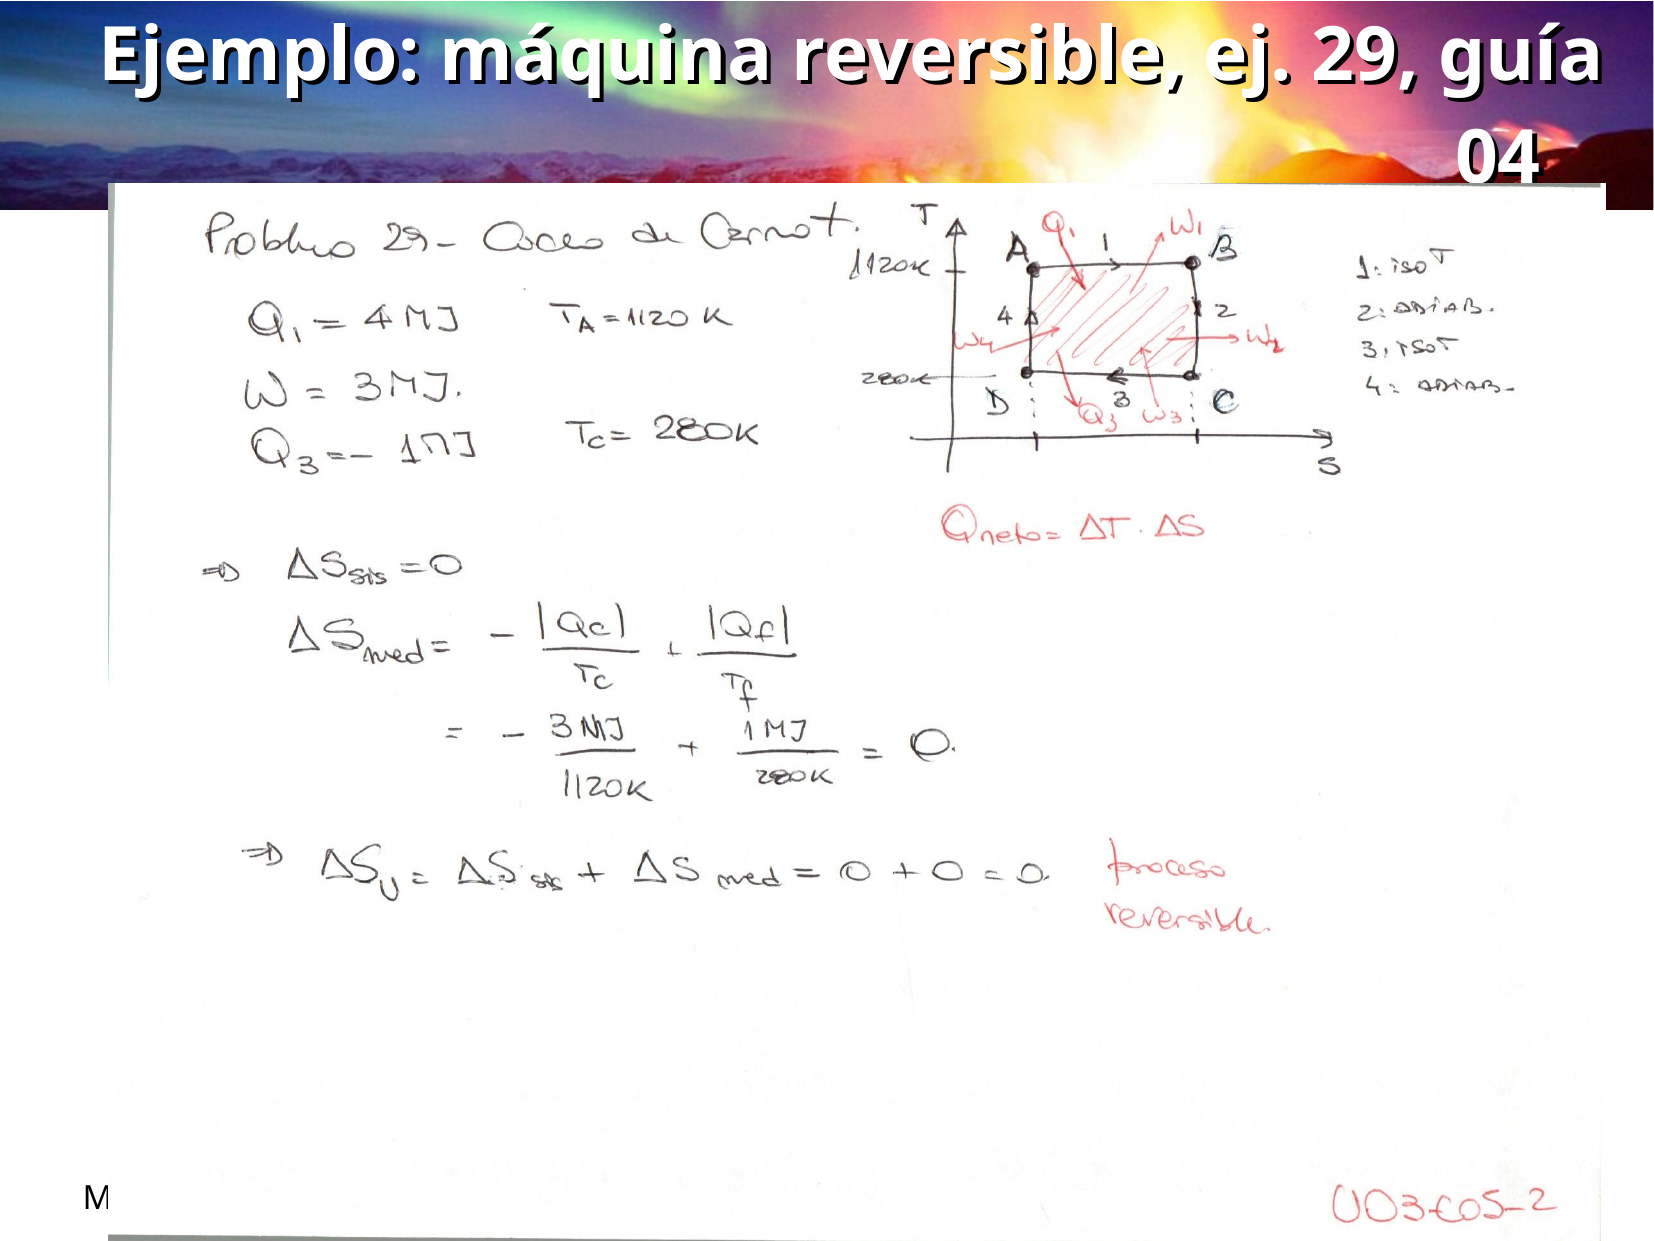

# Ejemplo: máquina reversible, ej. 29, guía 04
May 31, 2018
H. Asorey - F3B+F4A 2018
13